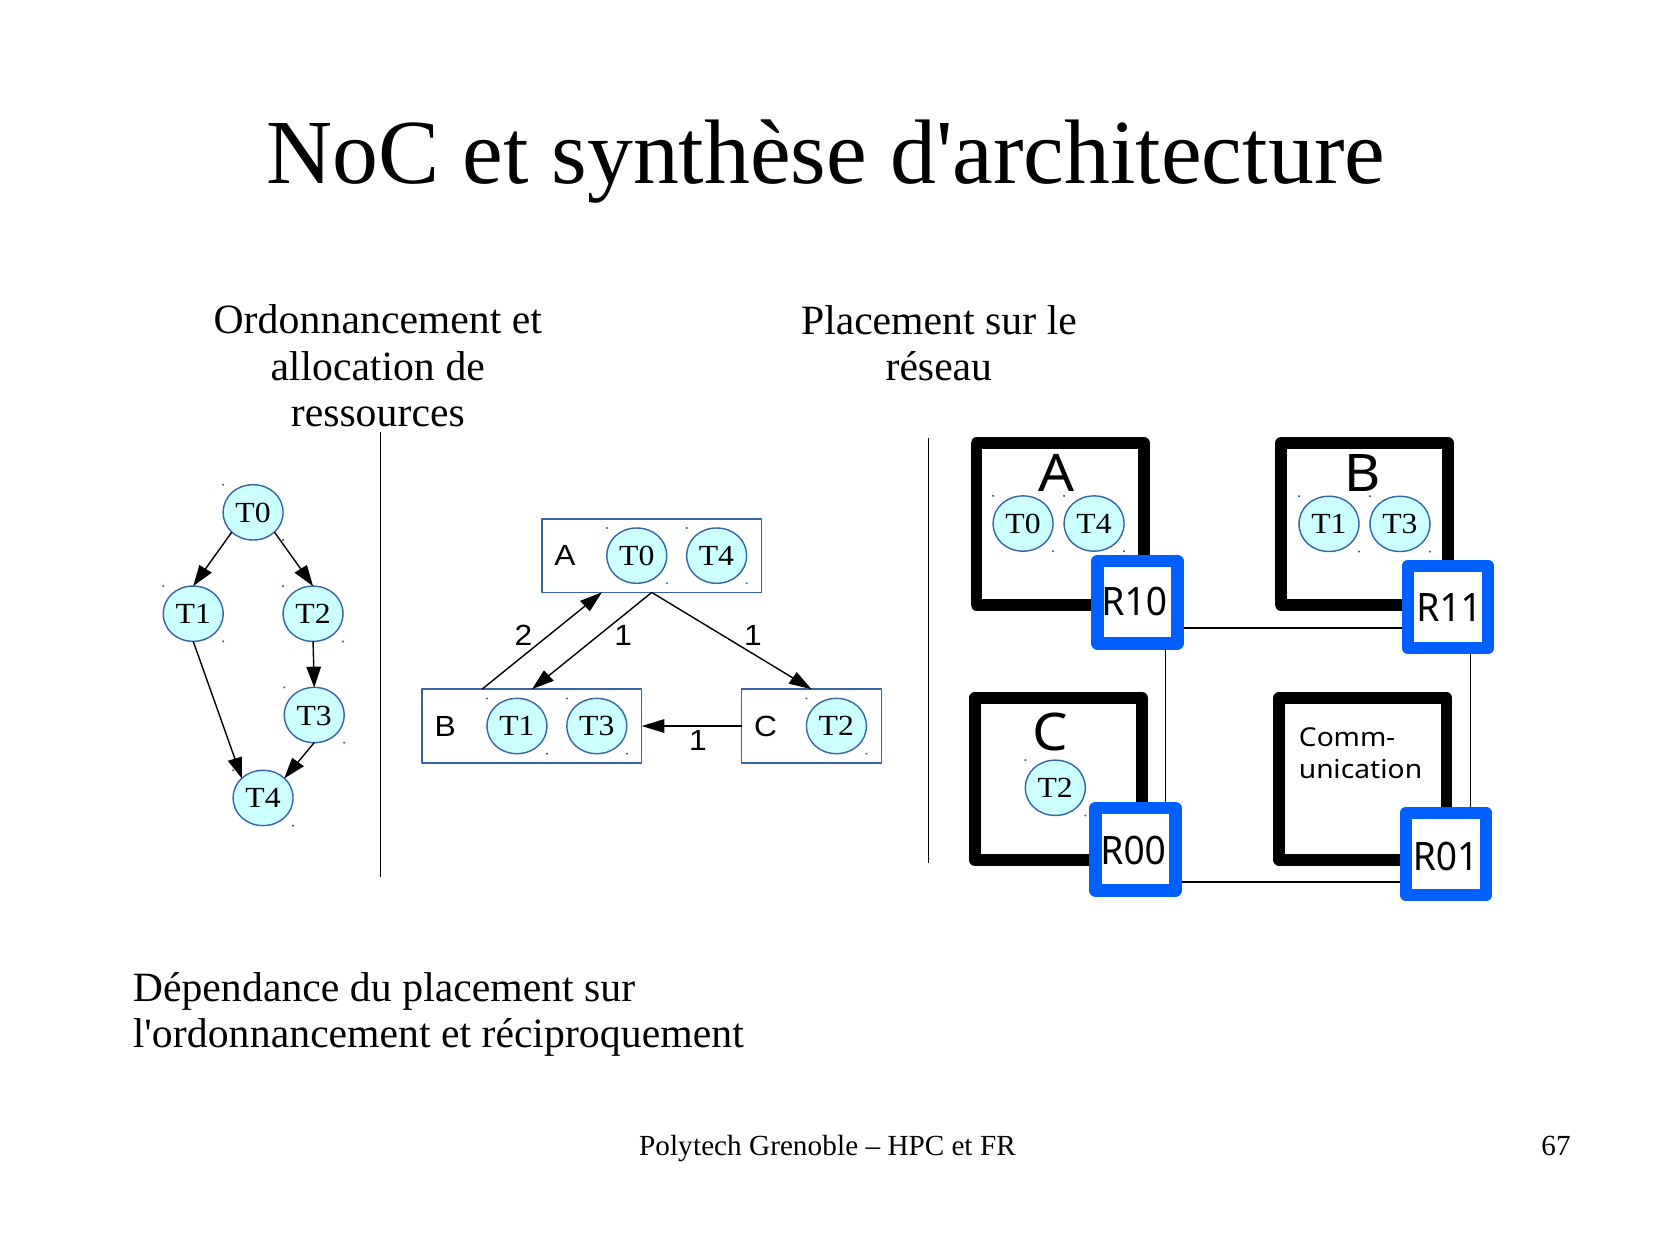

# NoC et synthèse d'architecture
Ordonnancement et allocation de ressources
Placement sur le réseau
Dépendance du placement sur l'ordonnancement et réciproquement
Matthieu PAYET
67